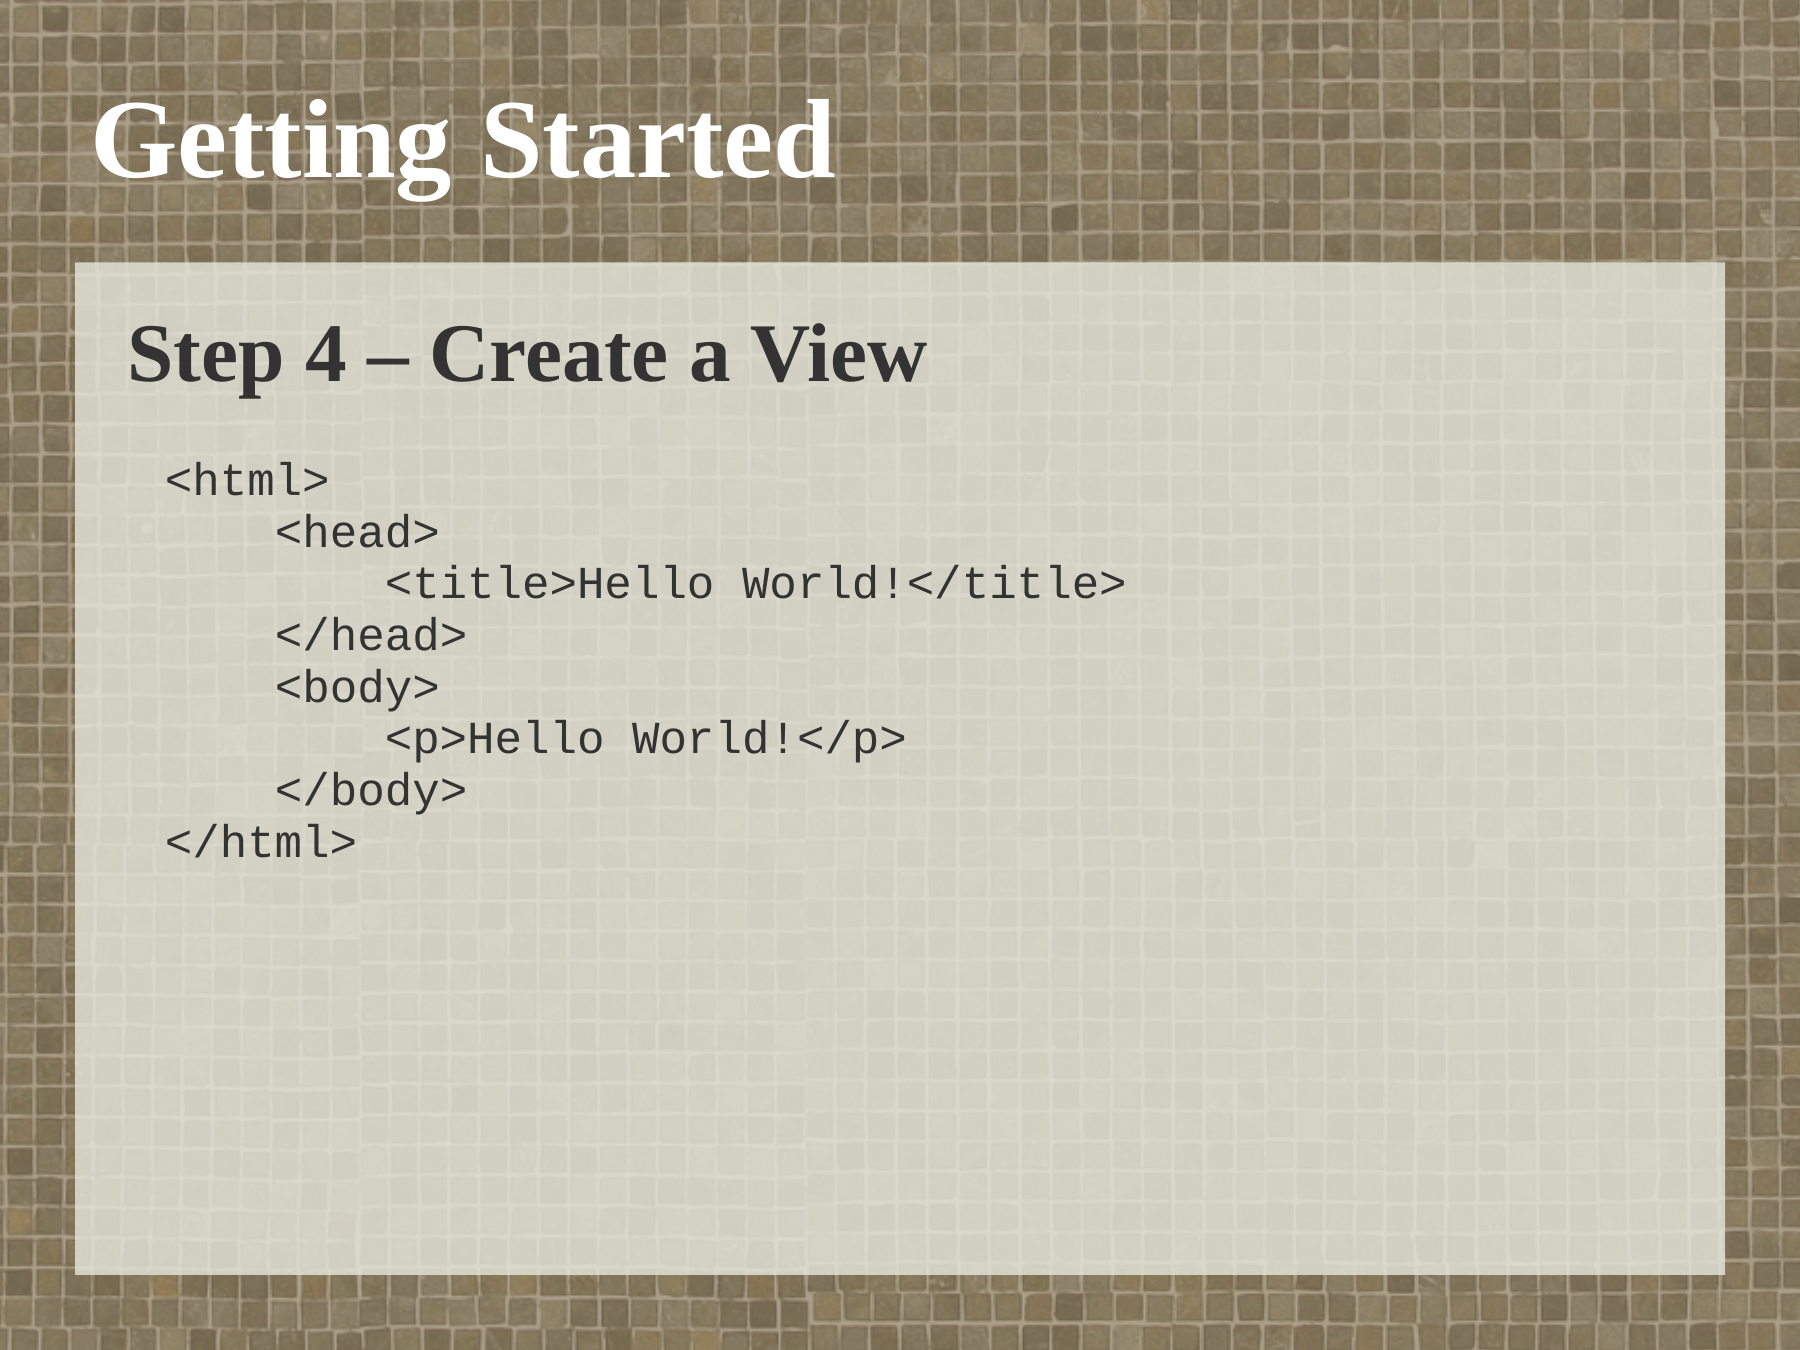

# Getting Started
Step 4 – Create a View
<html>
 <head>
 <title>Hello World!</title>
 </head>
 <body>
 <p>Hello World!</p>
 </body>
</html>